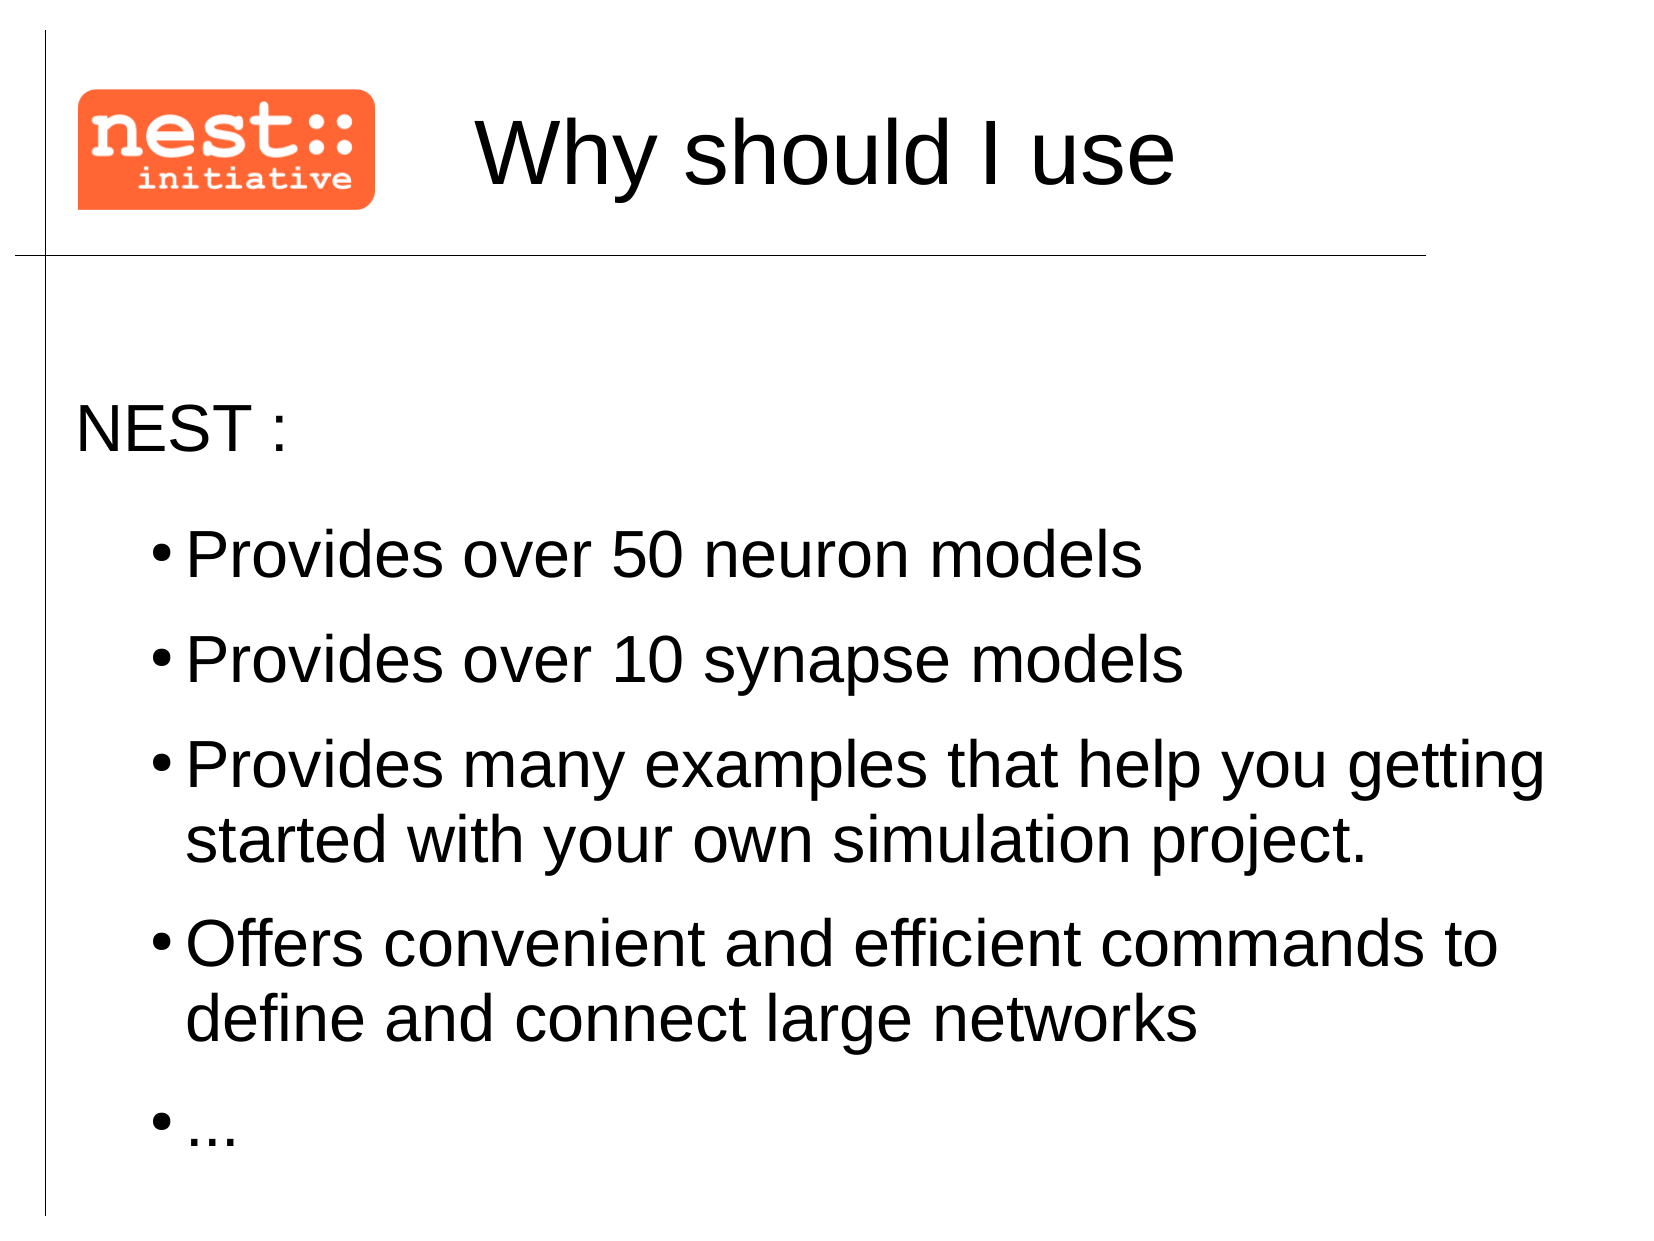

# Why should I use
NEST :
Provides over 50 neuron models
Provides over 10 synapse models
Provides many examples that help you getting started with your own simulation project.
Offers convenient and efficient commands to define and connect large networks
...